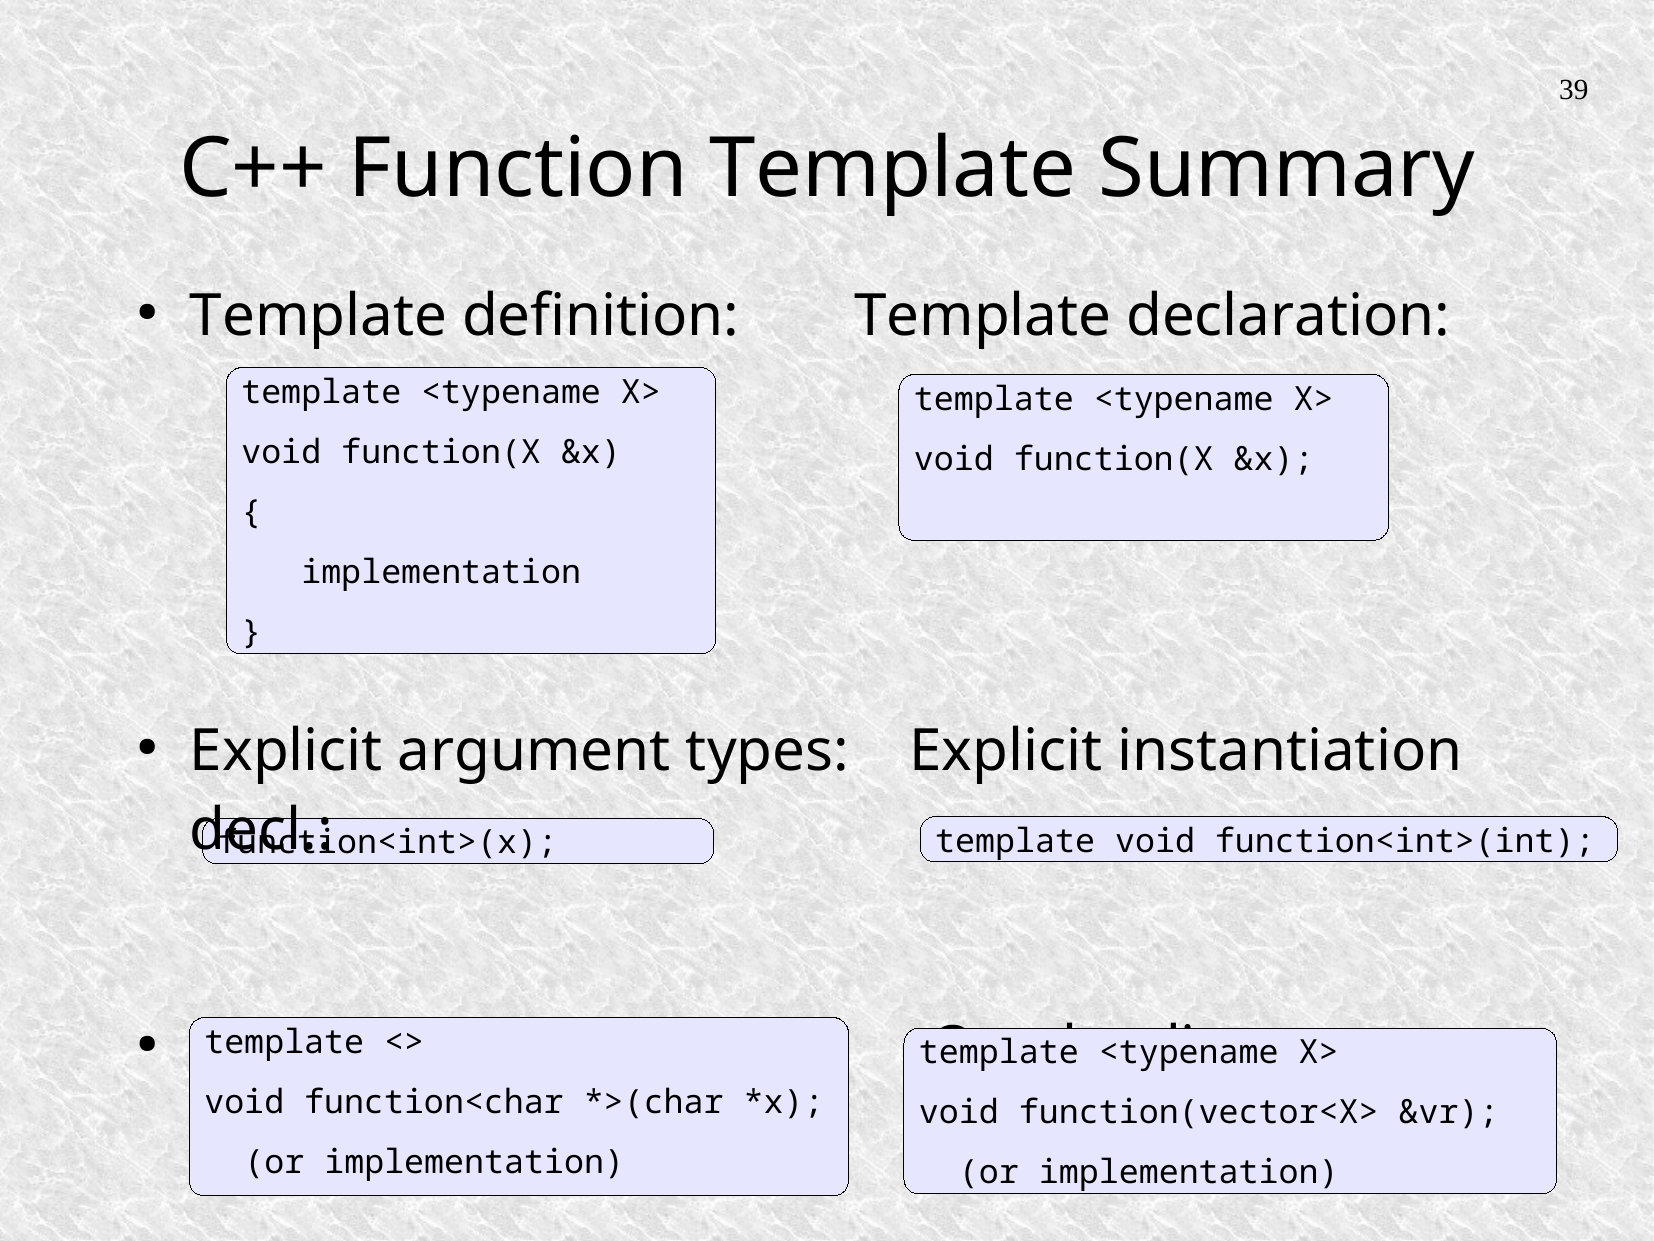

# C++ Function Template Summary
39
Template definition: 		Template declaration:
Explicit argument types: Explicit instantiation decl.:
Explicit specialization:	 Overloading:
template <typename X>
void function(X &x)
{
 implementation
}
template <typename X>
void function(X &x);
template void function<int>(int);
function<int>(x);
template <>
void function<char *>(char *x);
 (or implementation)
template <typename X>
void function(vector<X> &vr);
 (or implementation)